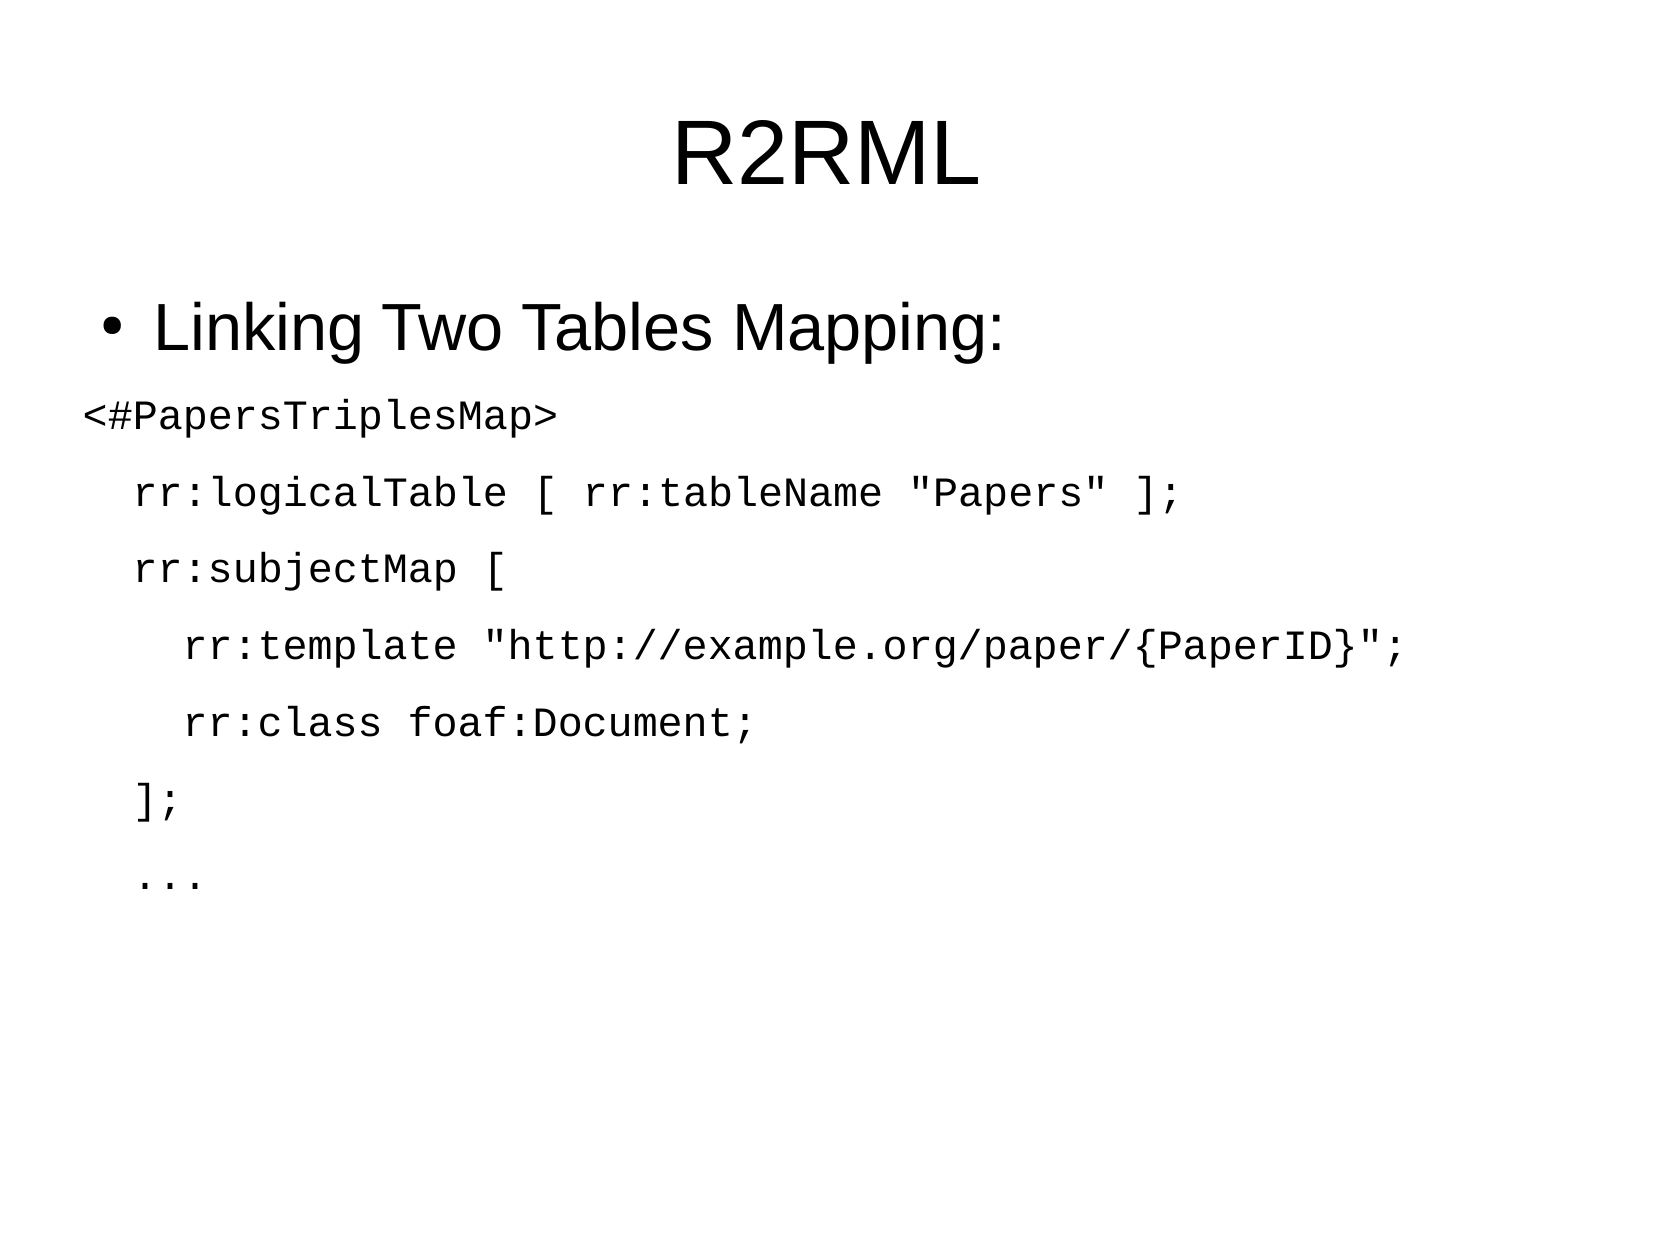

# R2RML
Linking Two Tables Mapping:
<#PapersTriplesMap>
 rr:logicalTable [ rr:tableName "Papers" ];
 rr:subjectMap [
 rr:template "http://example.org/paper/{PaperID}";
 rr:class foaf:Document;
 ];
 ...